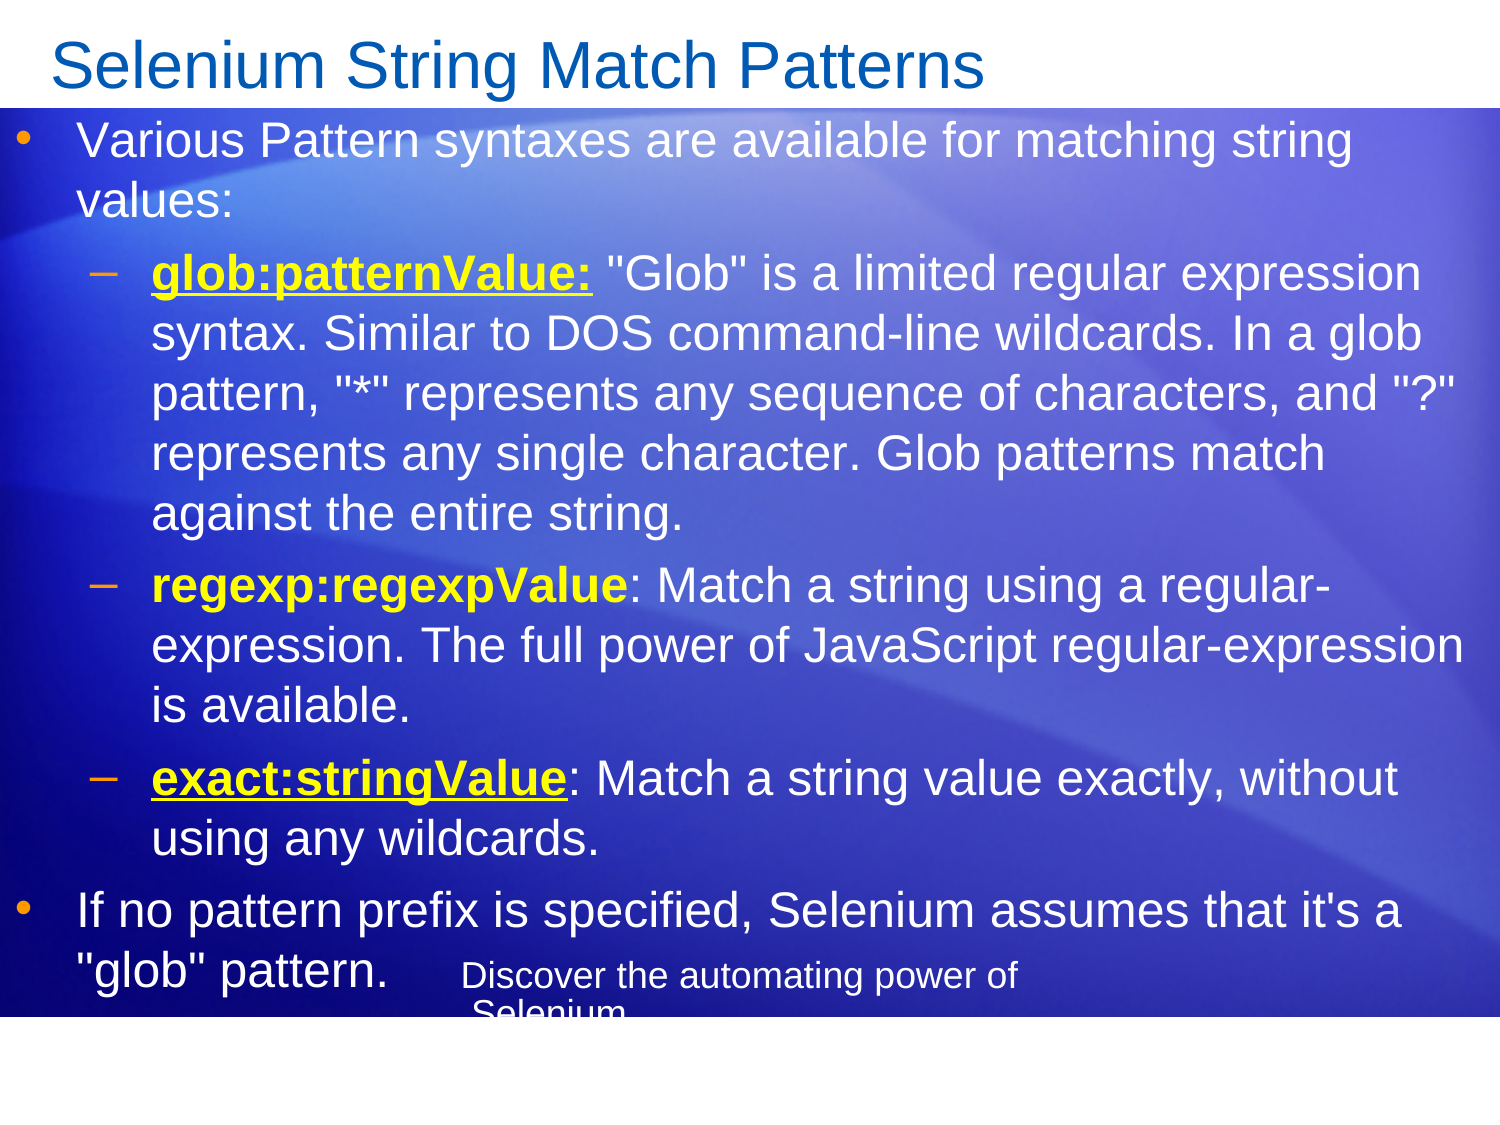

# Selenium String Match Patterns
Various Pattern syntaxes are available for matching string values:
glob:patternValue: "Glob" is a limited regular expression syntax. Similar to DOS command-line wildcards. In a glob pattern, "*" represents any sequence of characters, and "?" represents any single character. Glob patterns match against the entire string.
regexp:regexpValue: Match a string using a regular-expression. The full power of JavaScript regular-expression is available.
exact:stringValue: Match a string value exactly, without using any wildcards.
If no pattern prefix is specified, Selenium assumes that it's a "glob" pattern.
Discover the automating power of Selenium
10